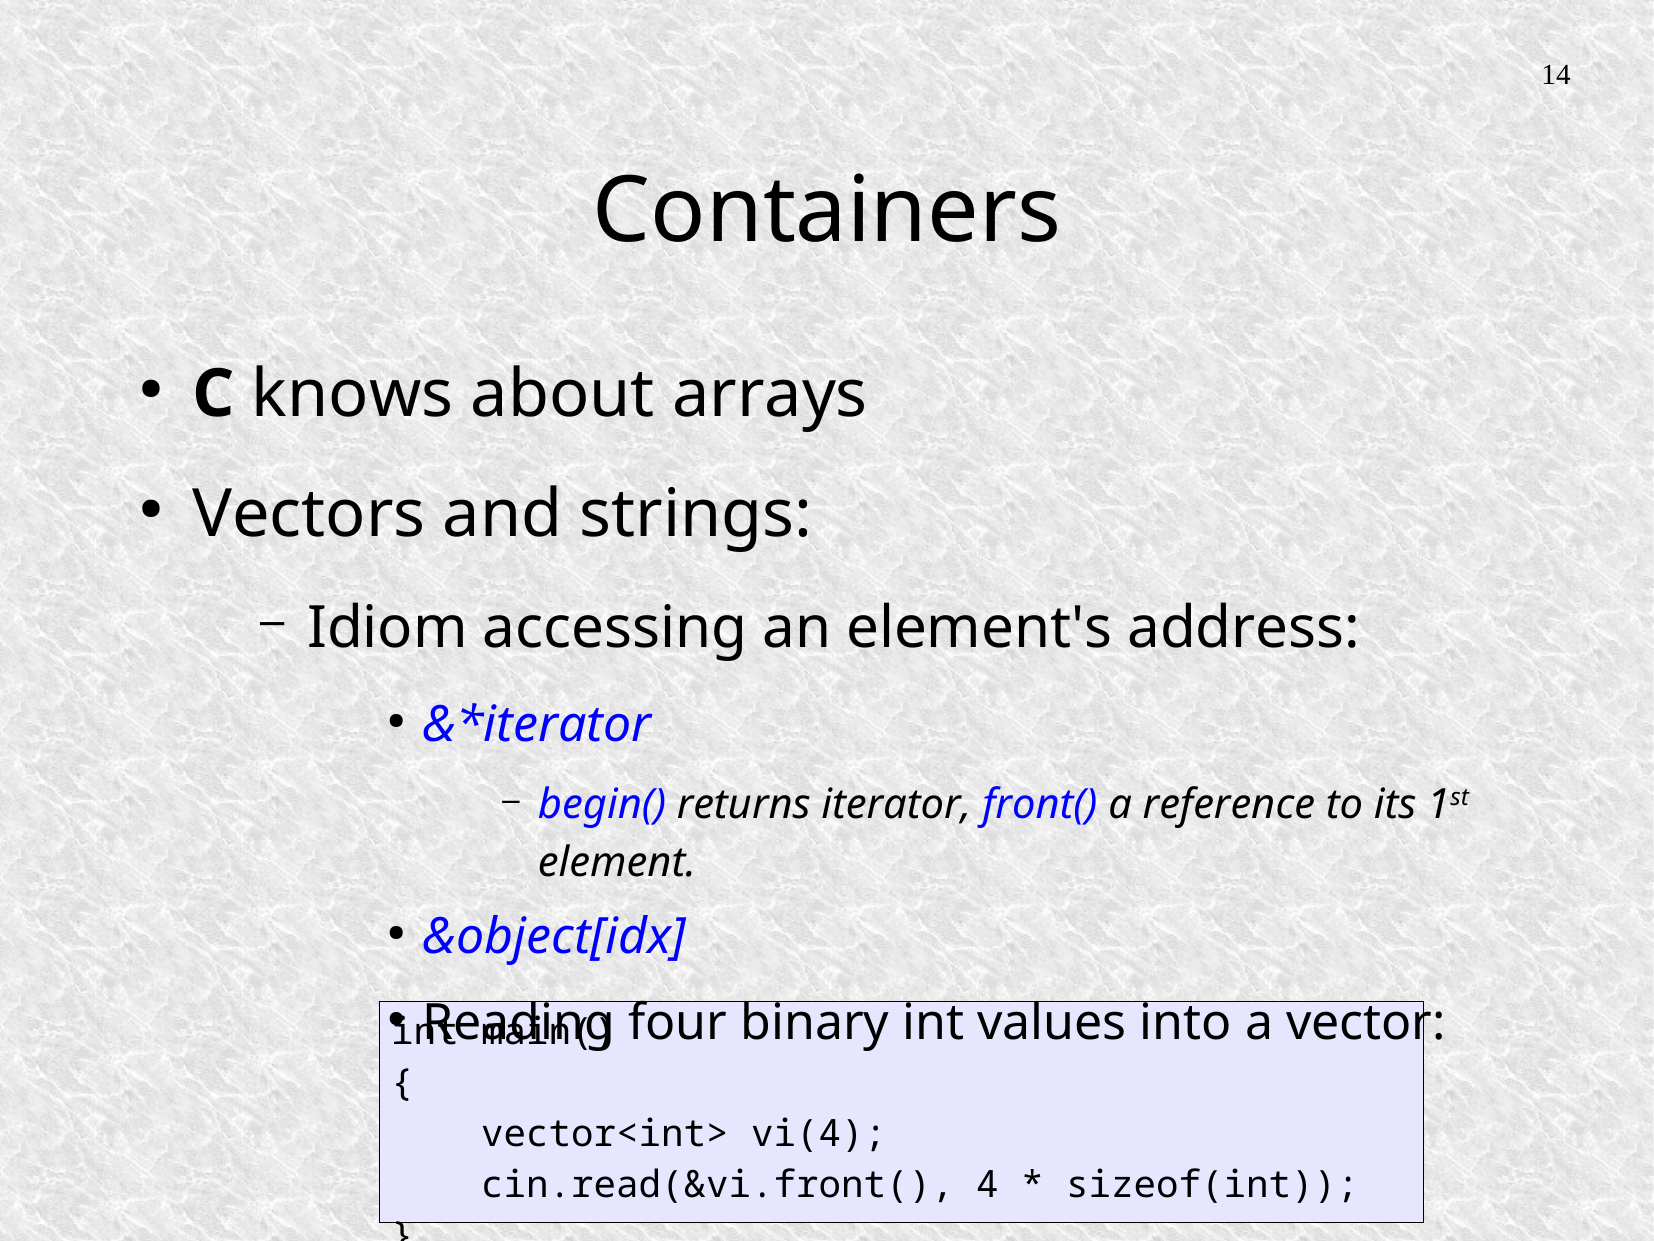

14
# Containers
C knows about arrays
Vectors and strings:
Idiom accessing an element's address:
&*iterator
begin() returns iterator, front() a reference to its 1st element.
&object[idx]
Reading four binary int values into a vector:
int main()
{
 vector<int> vi(4);
 cin.read(&vi.front(), 4 * sizeof(int));
}